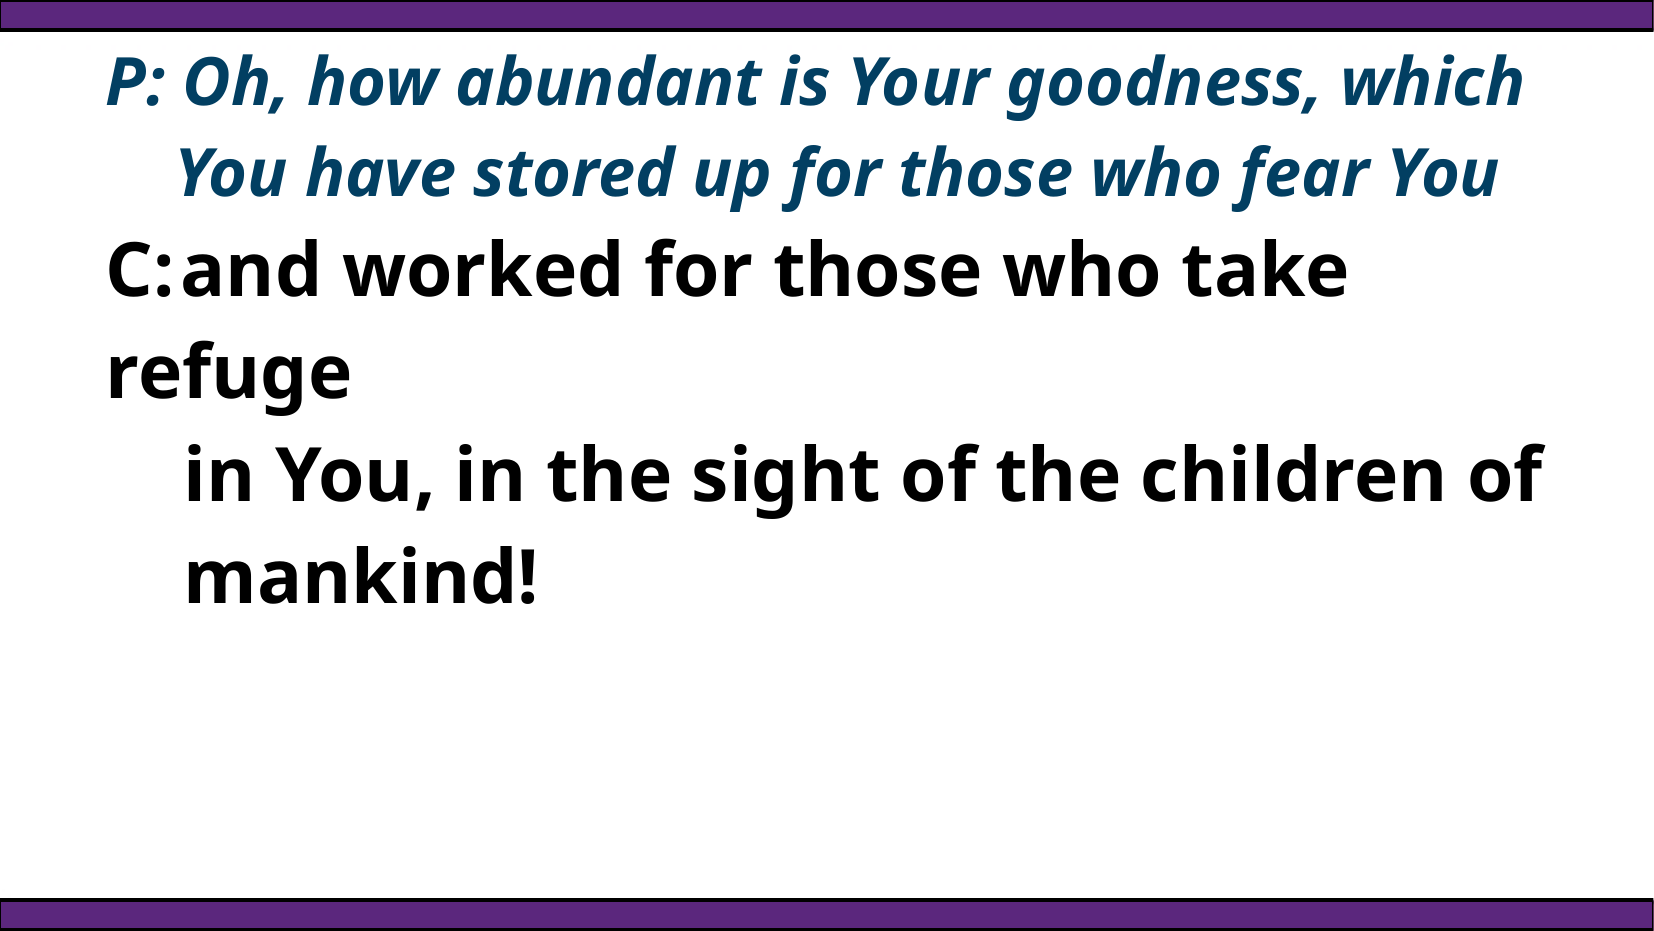

P: Oh, how abundant is Your goodness, which
 You have stored up for those who fear You
C:	and worked for those who take refuge
 in You, in the sight of the children of
 mankind!